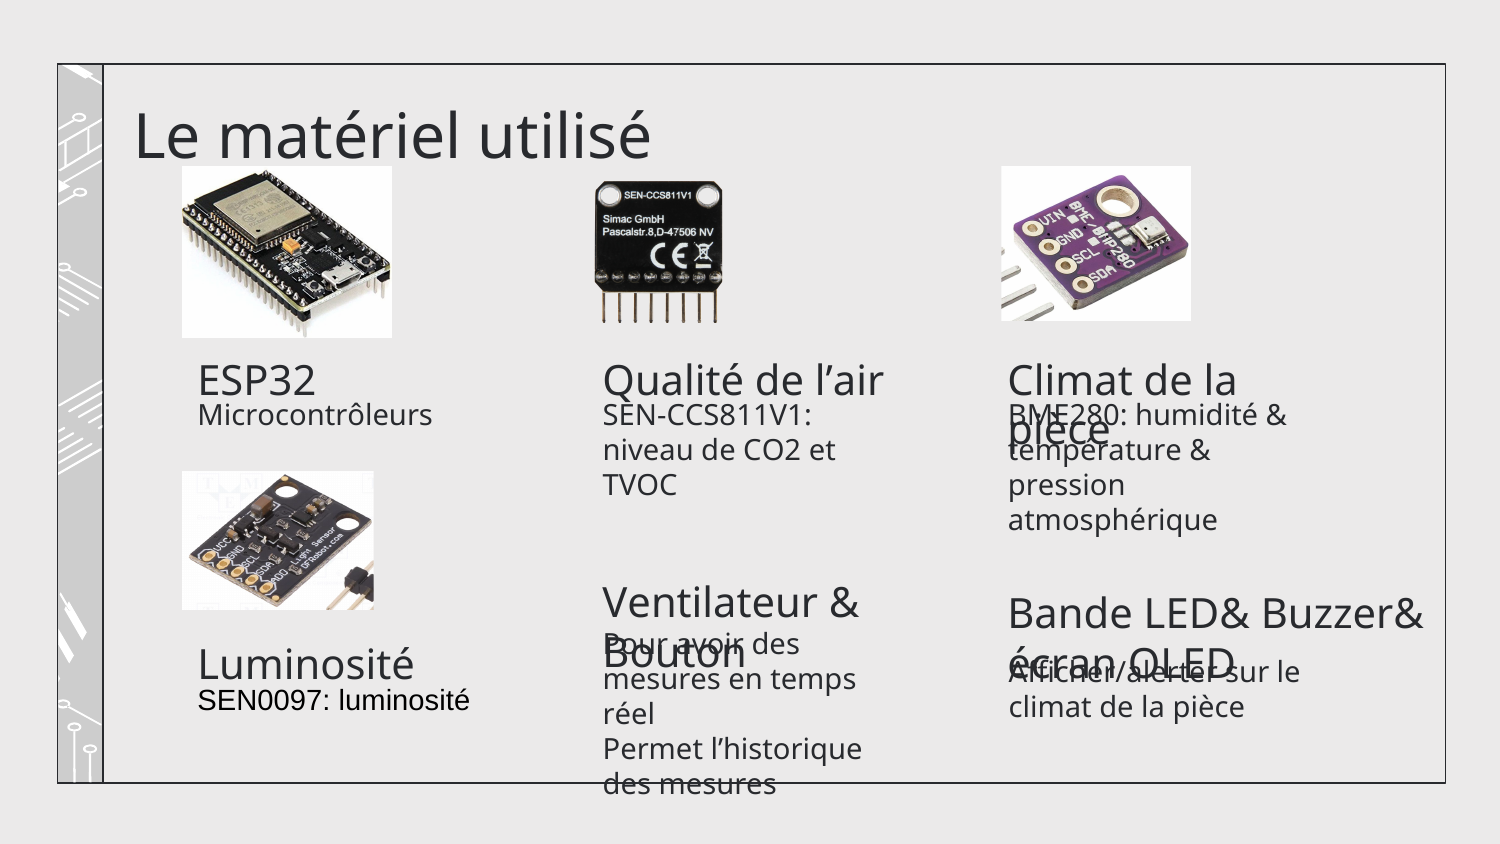

Le matériel utilisé
ESP32
Qualité de l’air
Climat de la pièce
Microcontrôleurs
# SEN-CCS811V1: niveau de CO2 et TVOC
BME280: humidité & température & pression atmosphérique
Ventilateur & Bouton
Bande LED& Buzzer& écran OLED
Pour avoir des mesures en temps réel
Permet l’historique des mesures
Luminosité
Afficher/alerter sur le climat de la pièce
SEN0097: luminosité